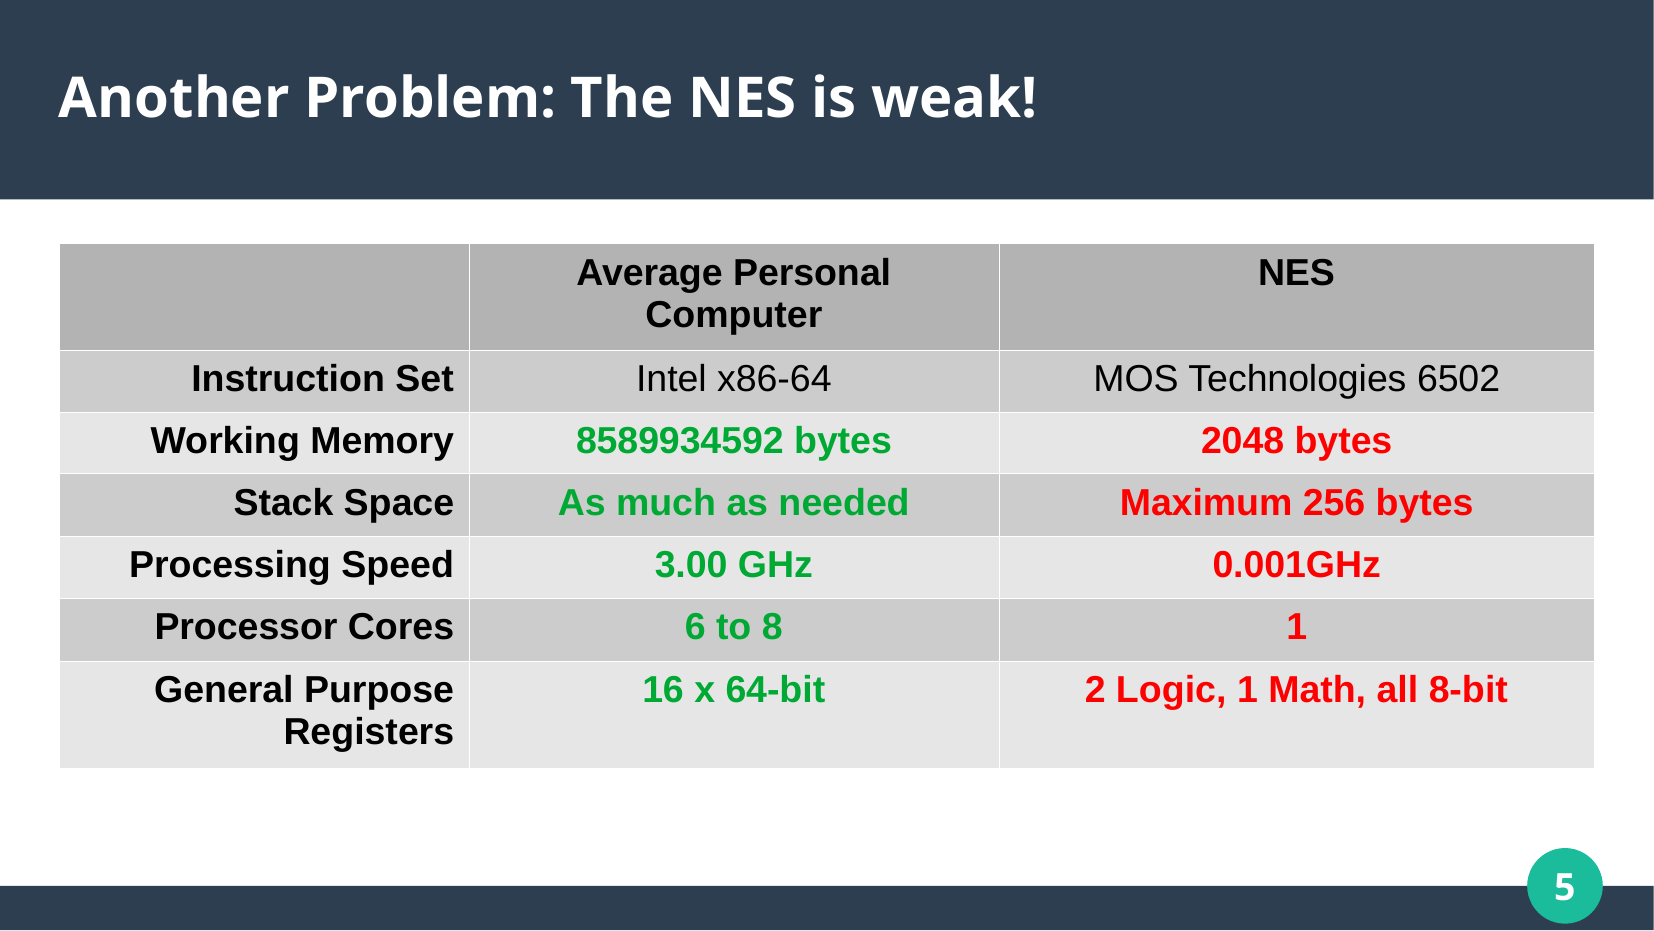

# Another Problem: The NES is weak!
| | Average Personal Computer | NES |
| --- | --- | --- |
| Instruction Set | Intel x86-64 | MOS Technologies 6502 |
| Working Memory | 8589934592 bytes | 2048 bytes |
| Stack Space | As much as needed | Maximum 256 bytes |
| Processing Speed | 3.00 GHz | 0.001GHz |
| Processor Cores | 6 to 8 | 1 |
| General Purpose Registers | 16 x 64-bit | 2 Logic, 1 Math, all 8-bit |